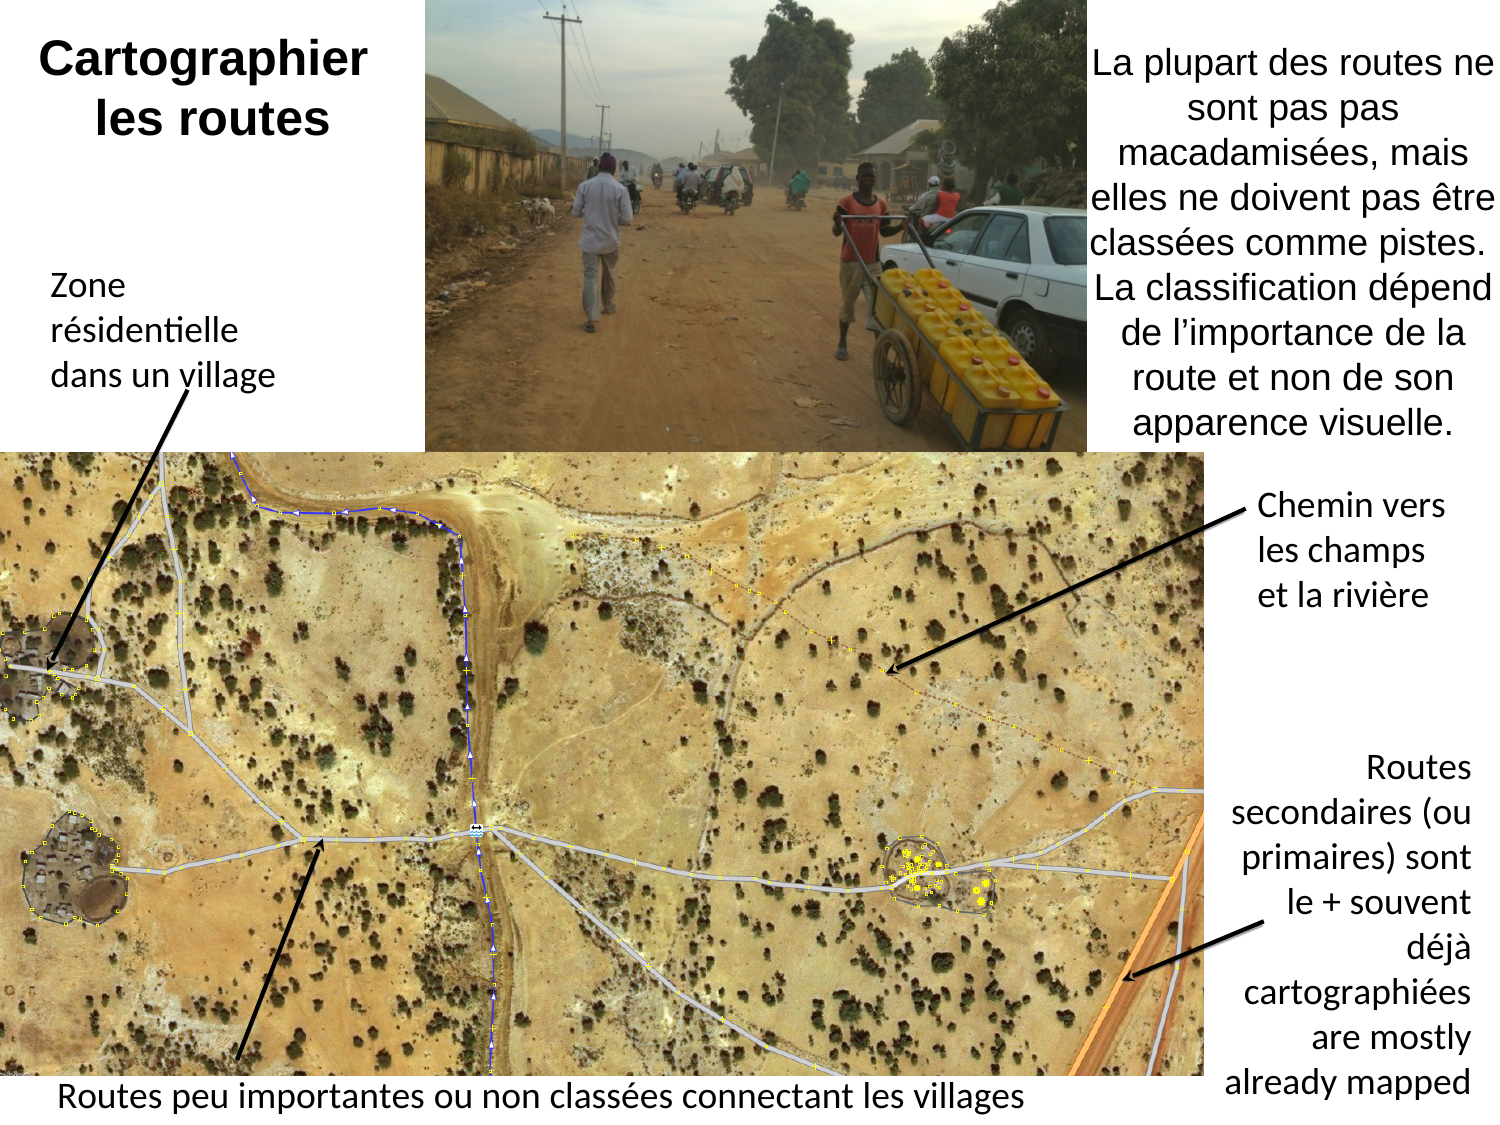

Cartographier les routes
La plupart des routes ne sont pas pas macadamisées, mais elles ne doivent pas être classées comme pistes. La classification dépend de l’importance de la route et non de son apparence visuelle.
Zone résidentielle dans un village
Chemin vers les champs et la rivière
 Routes secondaires (ou primaires) sont le + souvent déjà cartographiées
are mostly already mapped
Routes peu importantes ou non classées connectant les villages